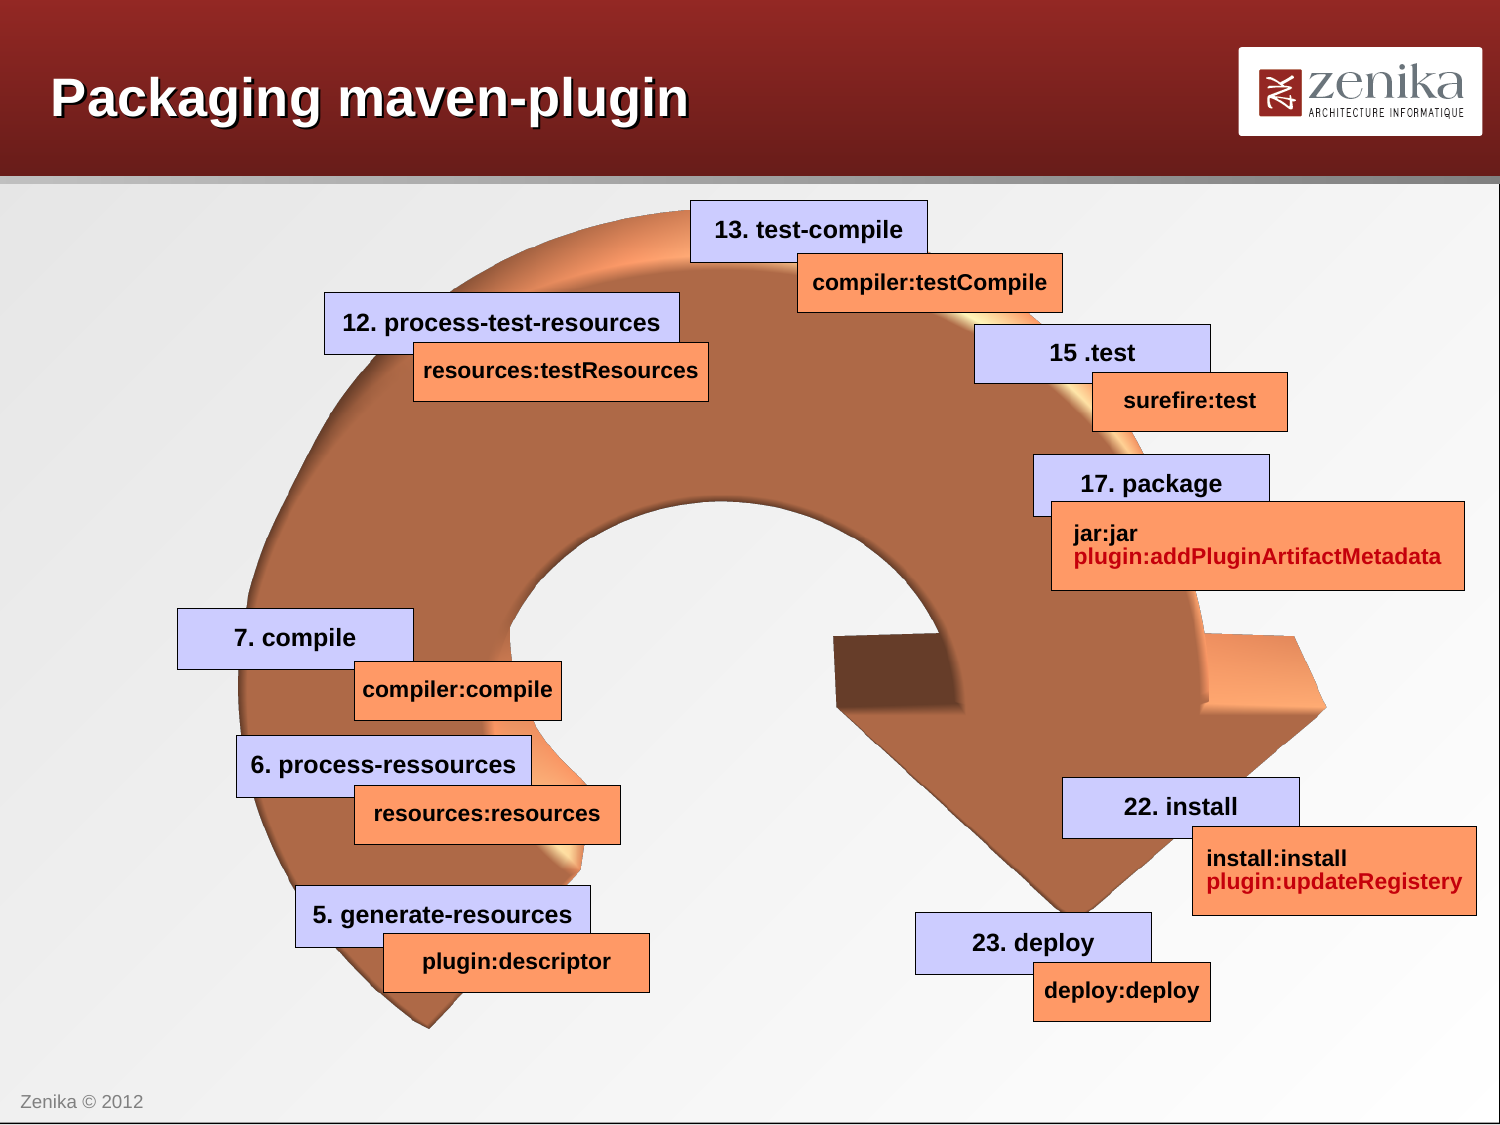

# Packaging maven-plugin
13. test-compile
compiler:testCompile
12. process-test-resources
15 .test
resources:testResources
surefire:test
17. package
jar:jar
plugin:addPluginArtifactMetadata
7. compile
compiler:compile
6. process-ressources
22. install
resources:resources
install:install
plugin:updateRegistery
5. generate-resources
23. deploy
plugin:descriptor
deploy:deploy